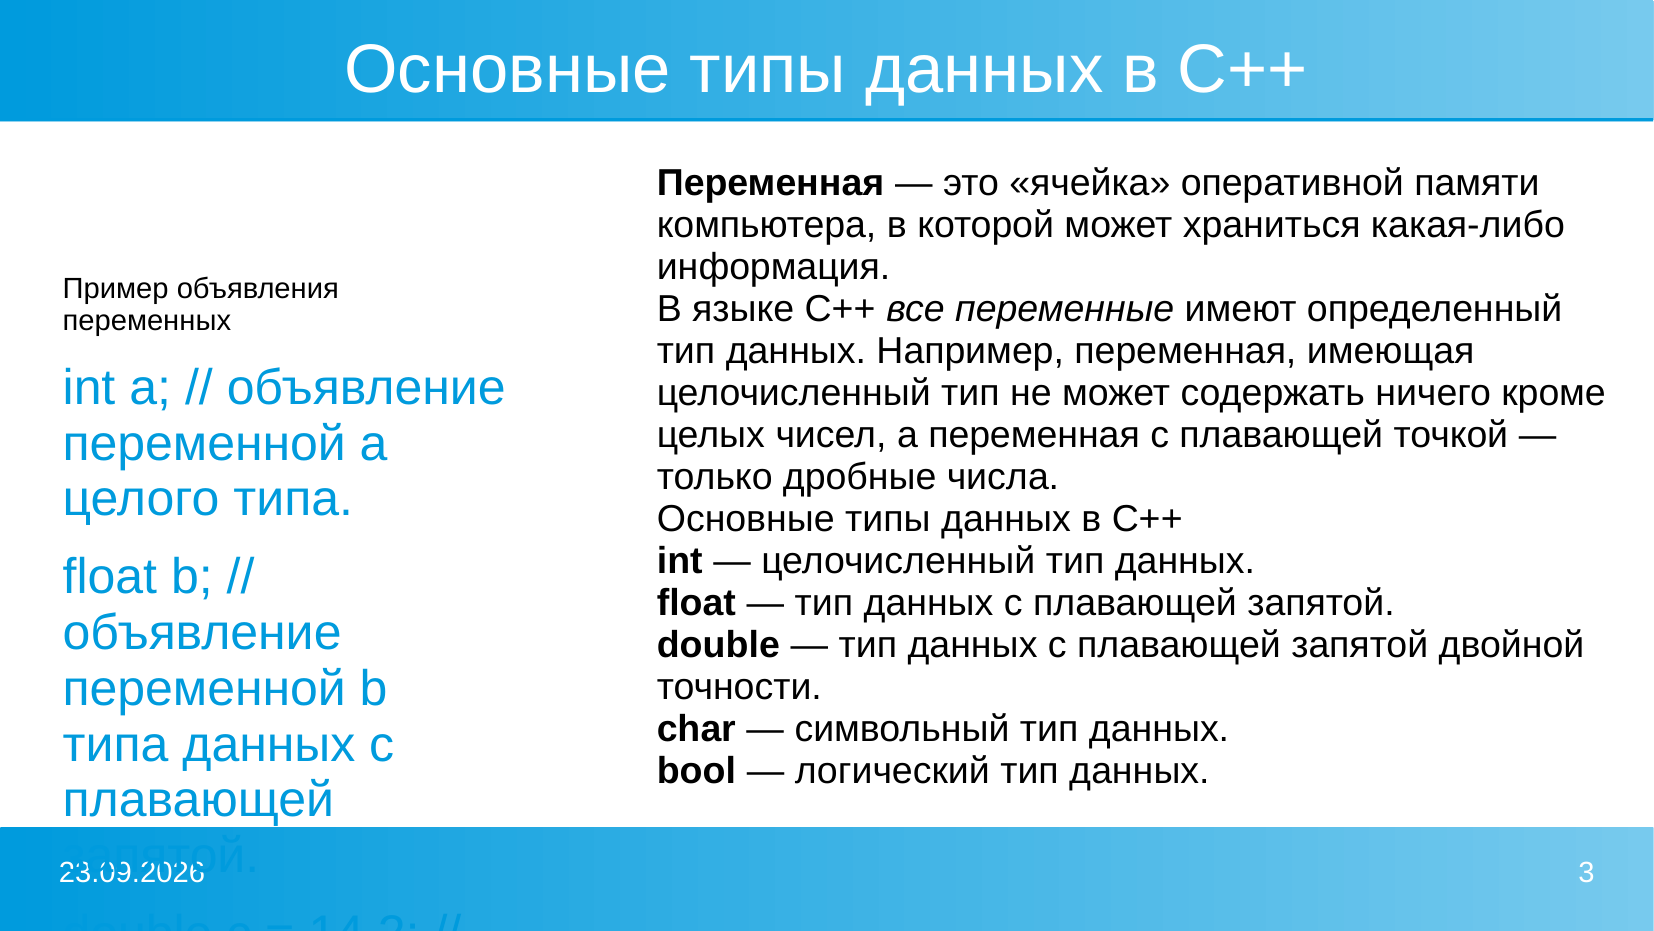

# Основные типы данных в C++
Переменная — это «ячейка» оперативной памяти компьютера, в которой может храниться какая-либо информация.
В языке С++ все переменные имеют определенный тип данных. Например, переменная, имеющая целочисленный тип не может содержать ничего кроме целых чисел, а переменная с плавающей точкой — только дробные числа.
Основные типы данных в C++
int — целочисленный тип данных.
float — тип данных с плавающей запятой.
double — тип данных с плавающей запятой двойной точности.
char — символьный тип данных.
bool — логический тип данных.
Пример объявления переменных
int a; // объявление переменной a целого типа.
float b; // объявление переменной b типа данных с плавающей запятой.
double c = 14.2; // инициализация переменной типа double.
char d = 's'; // инициализация переменной типа char.
bool k = true; // инициализация логической переменной k.
3